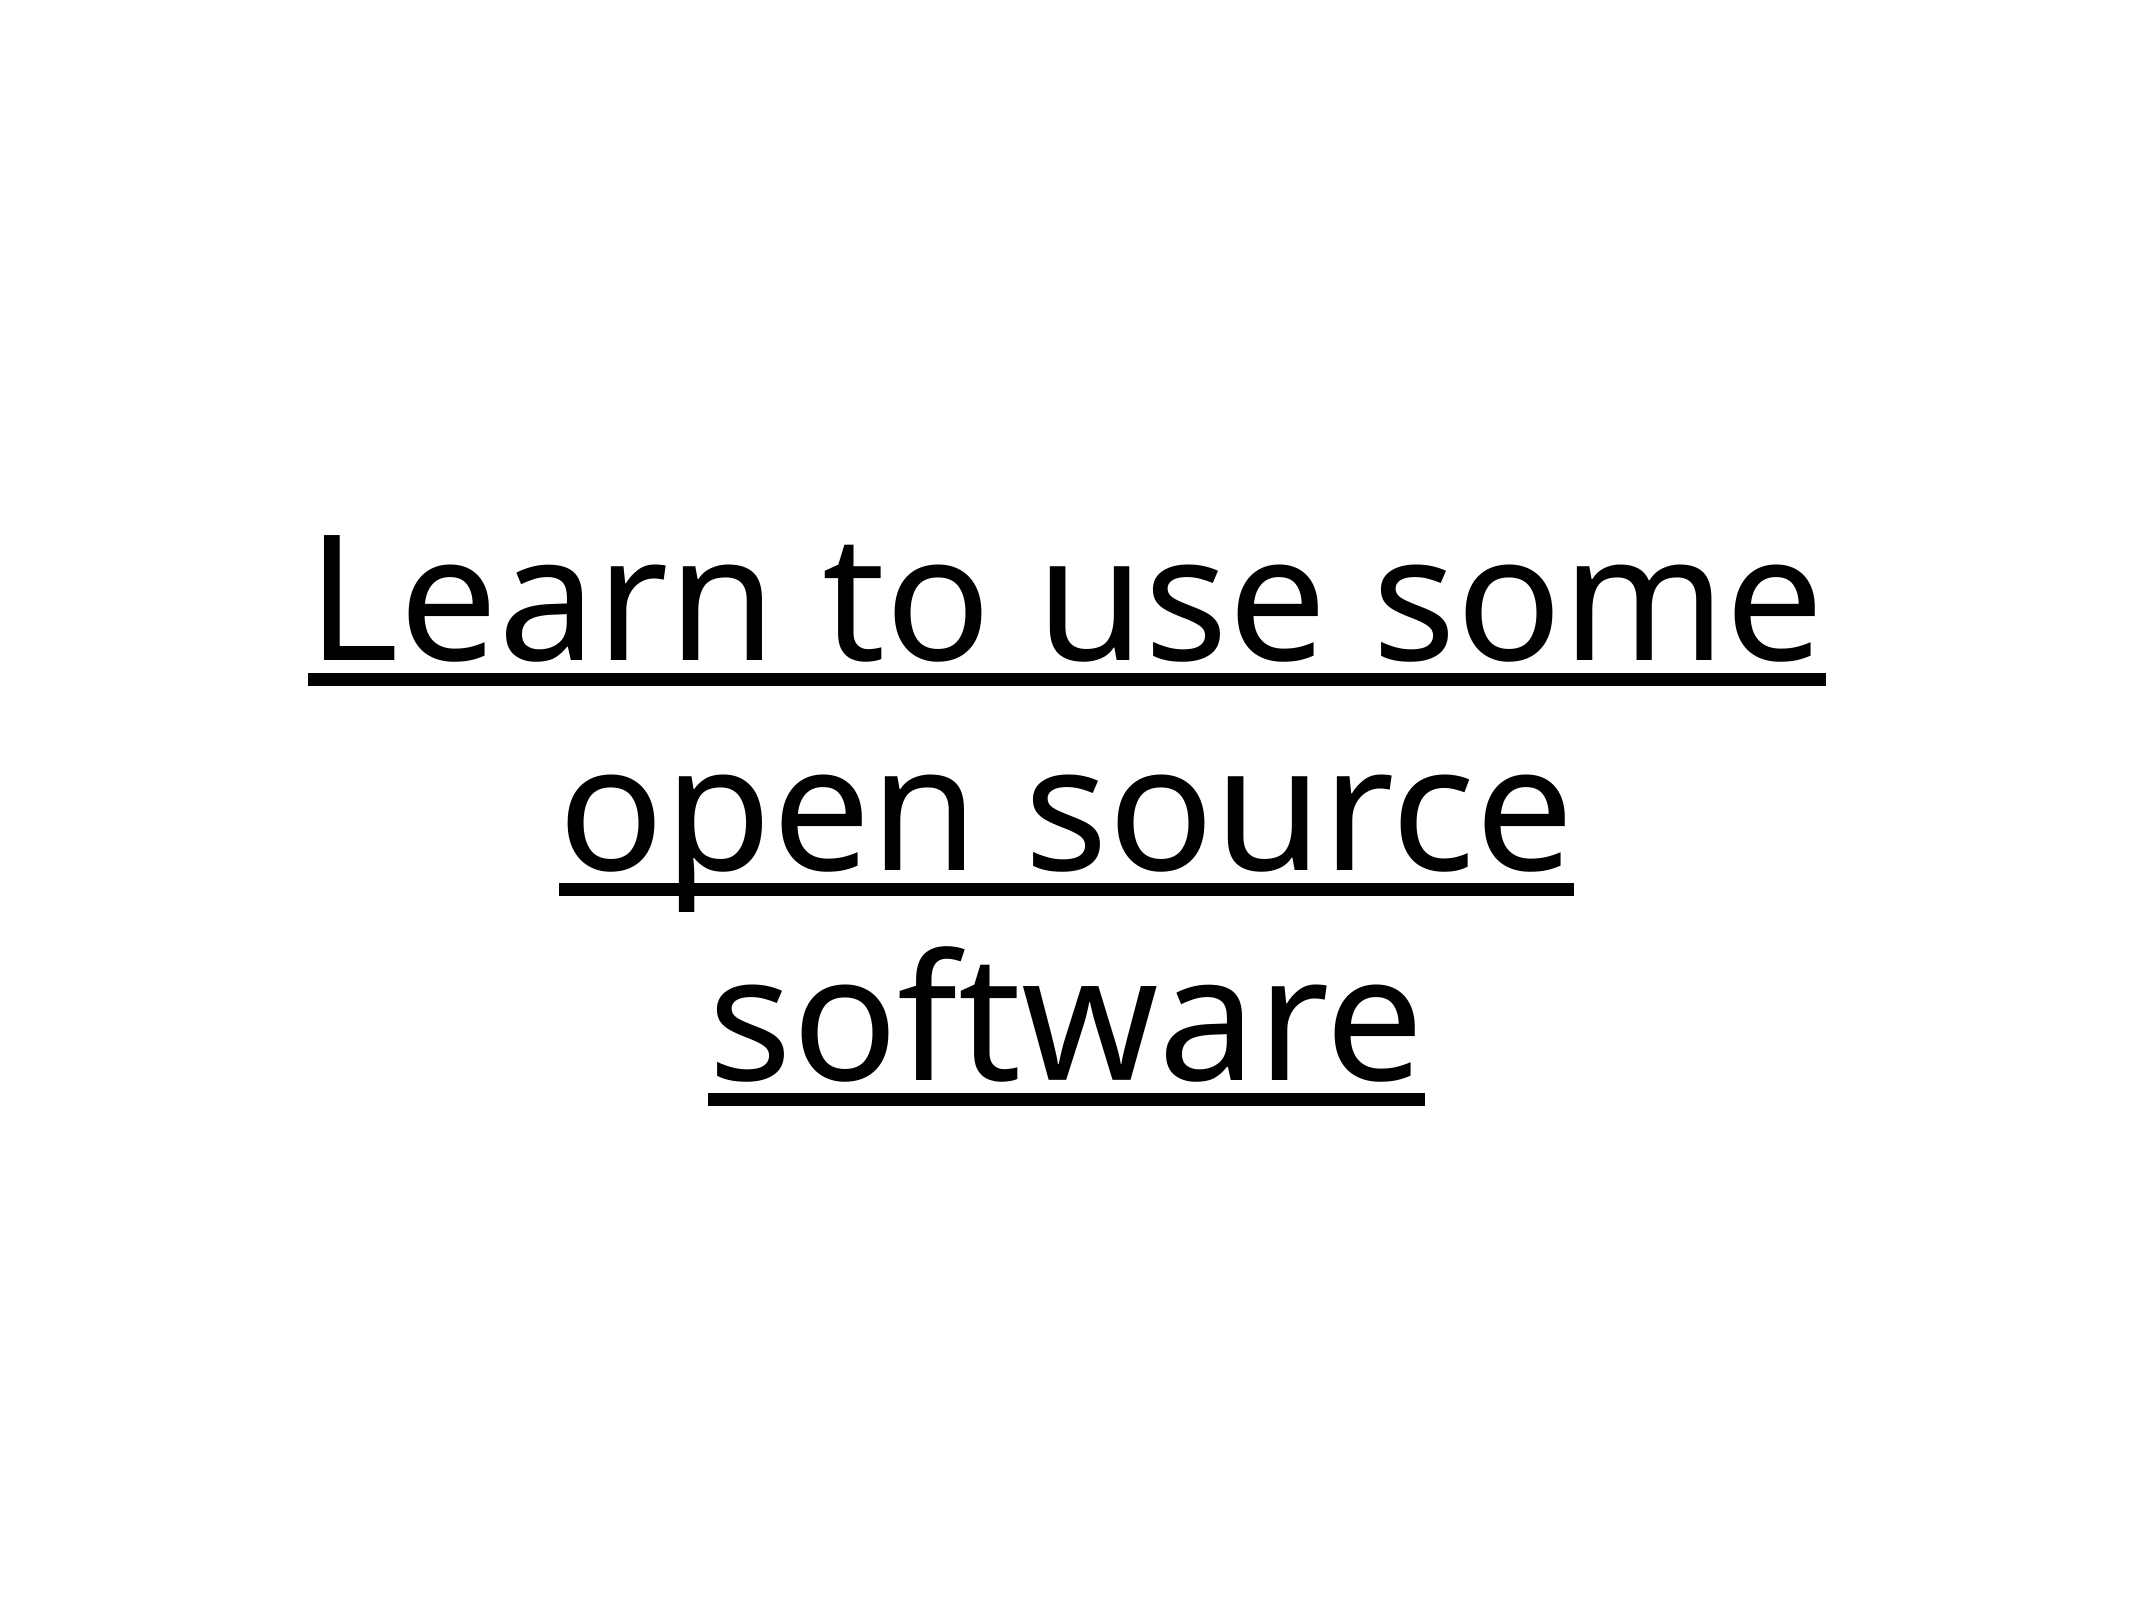

# Learn to use some open source software